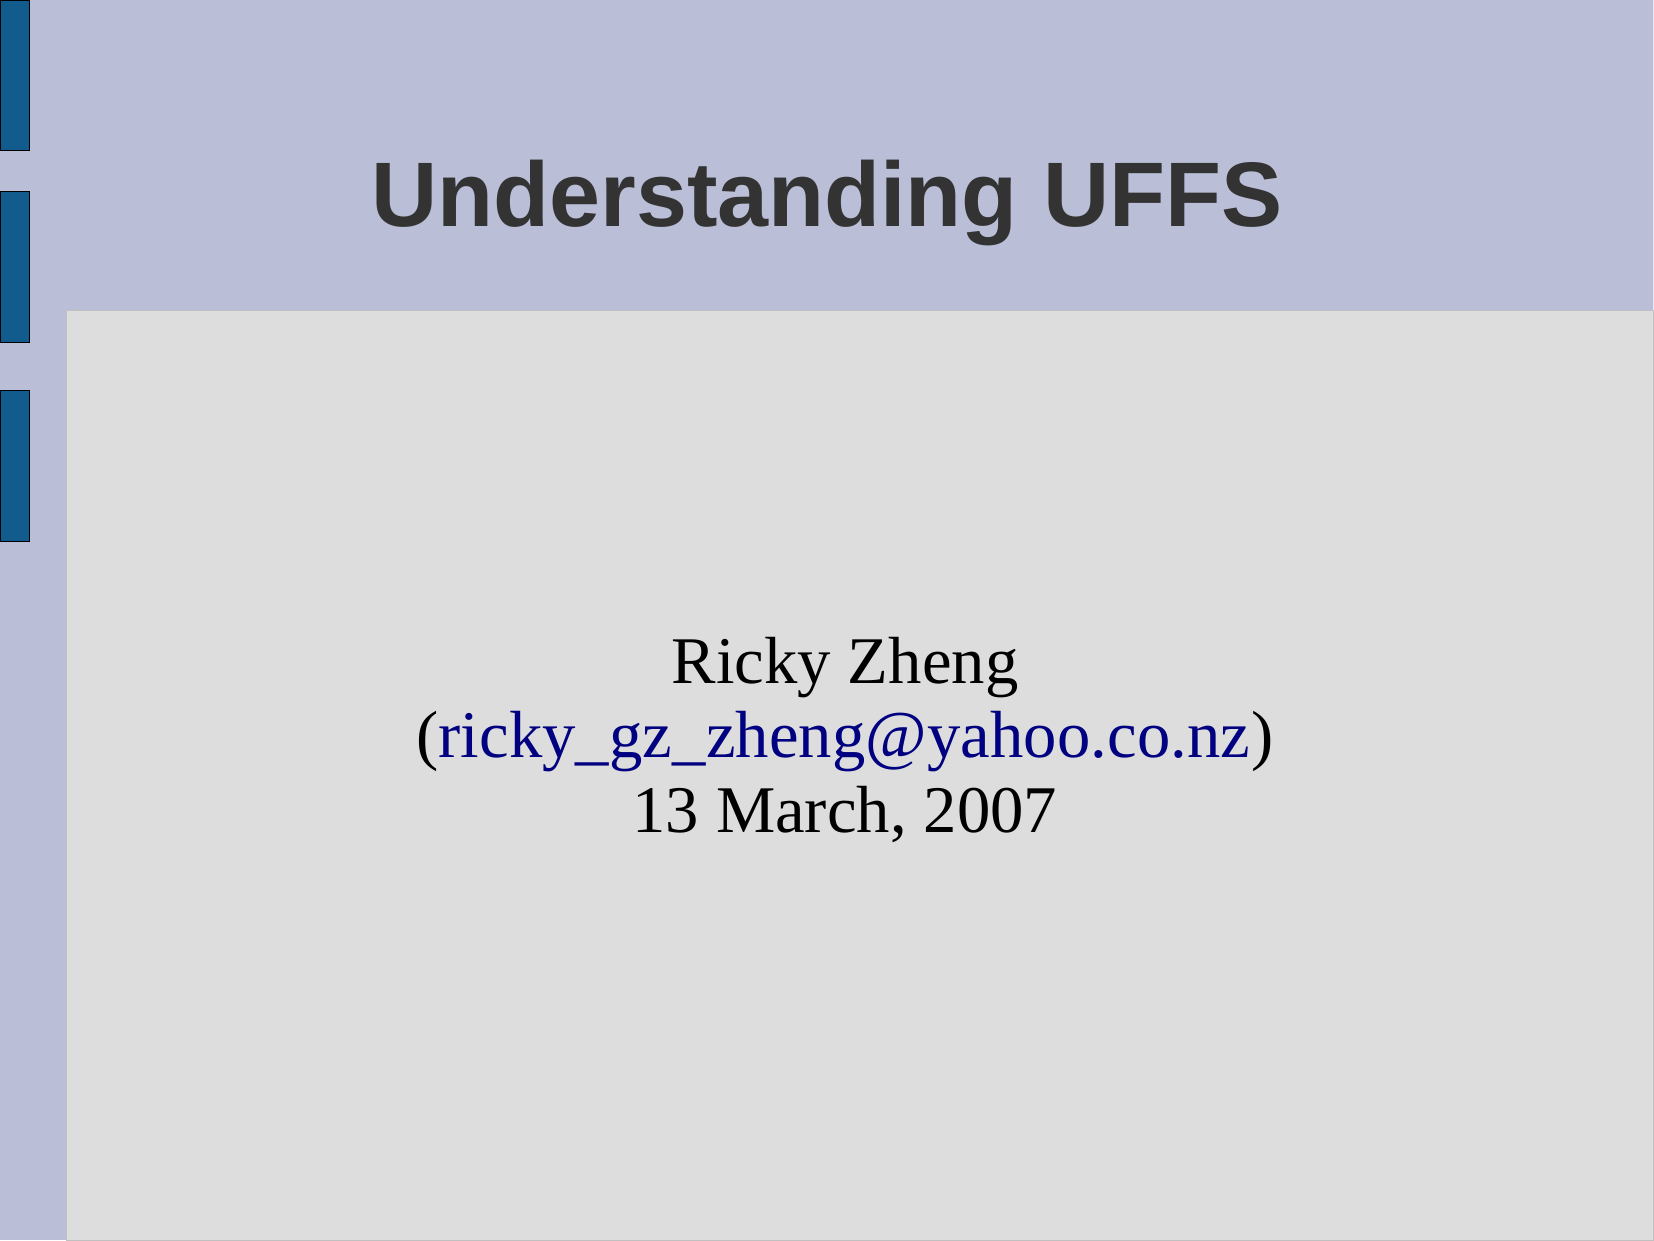

# Understanding UFFS
Ricky Zheng
(ricky_gz_zheng@yahoo.co.nz)
13 March, 2007